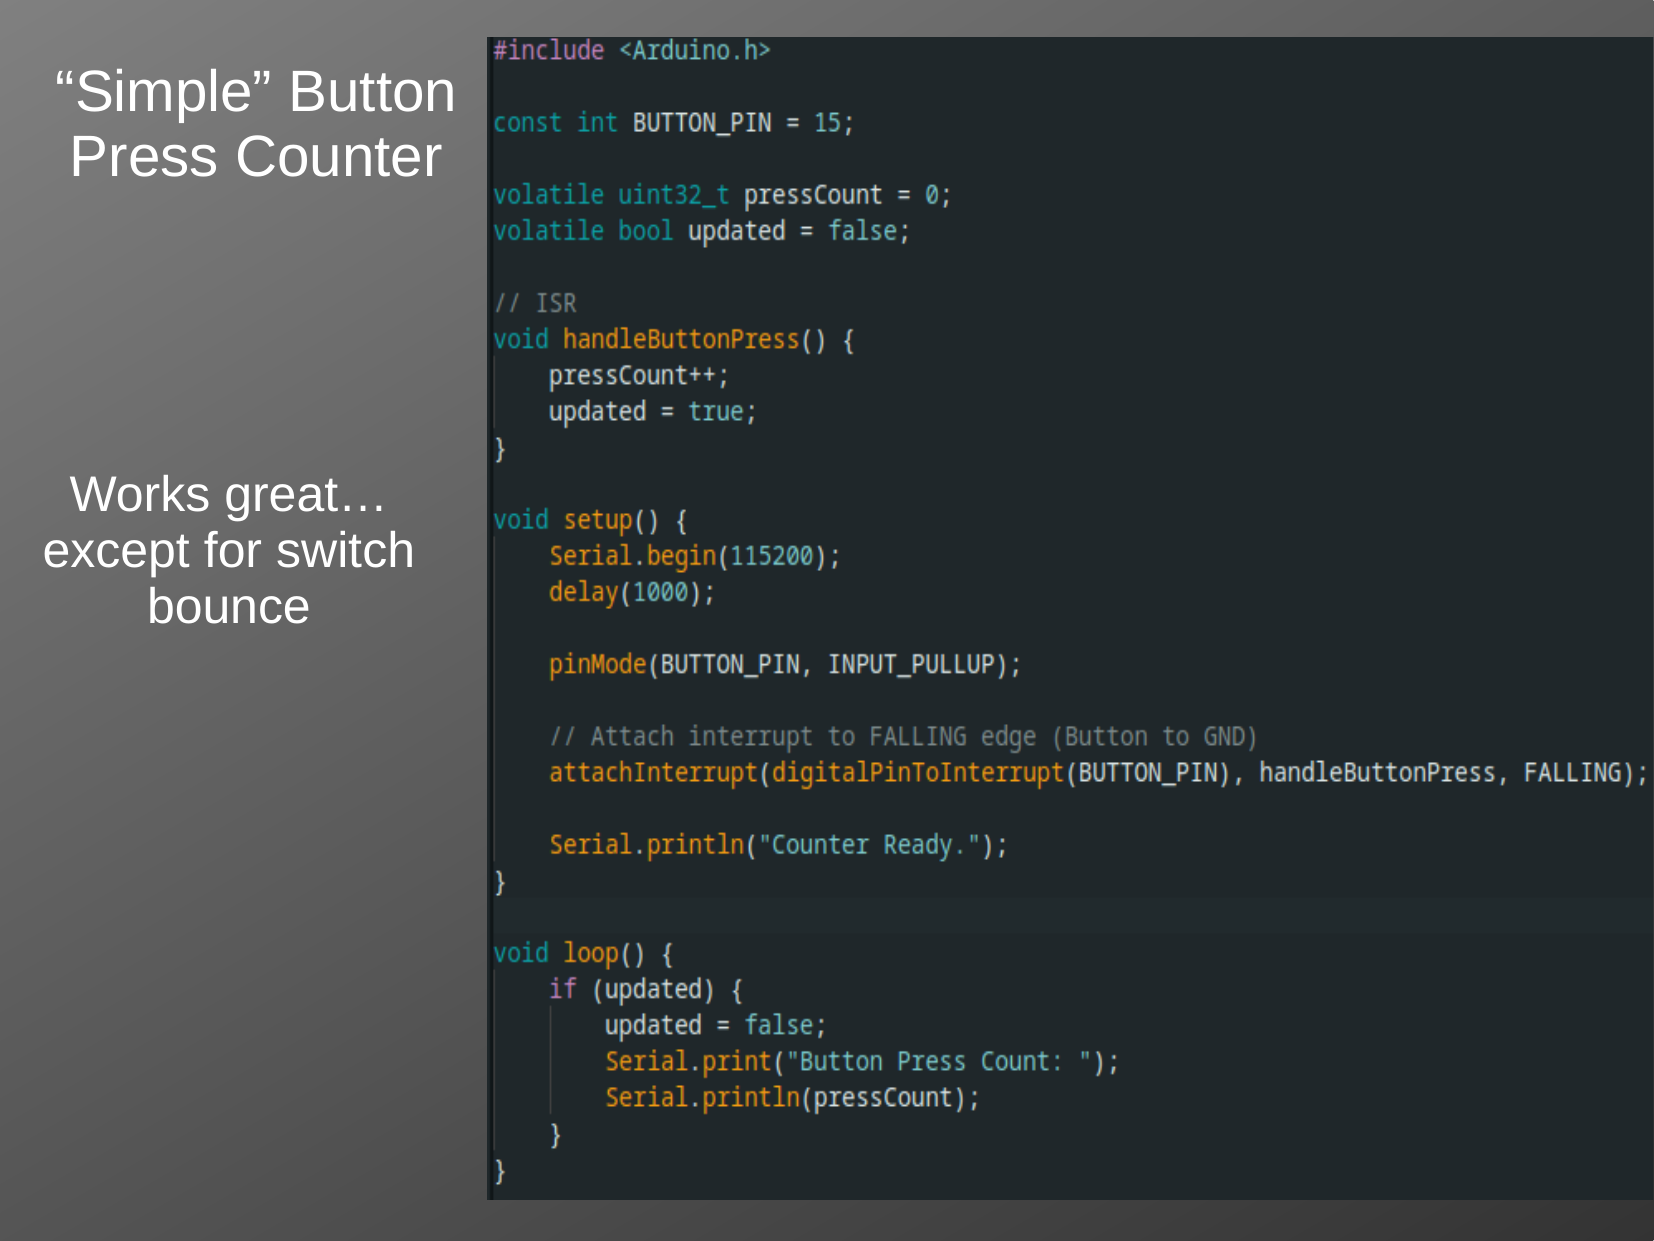

# “Simple” Button Press Counter
Works great… except for switch bounce